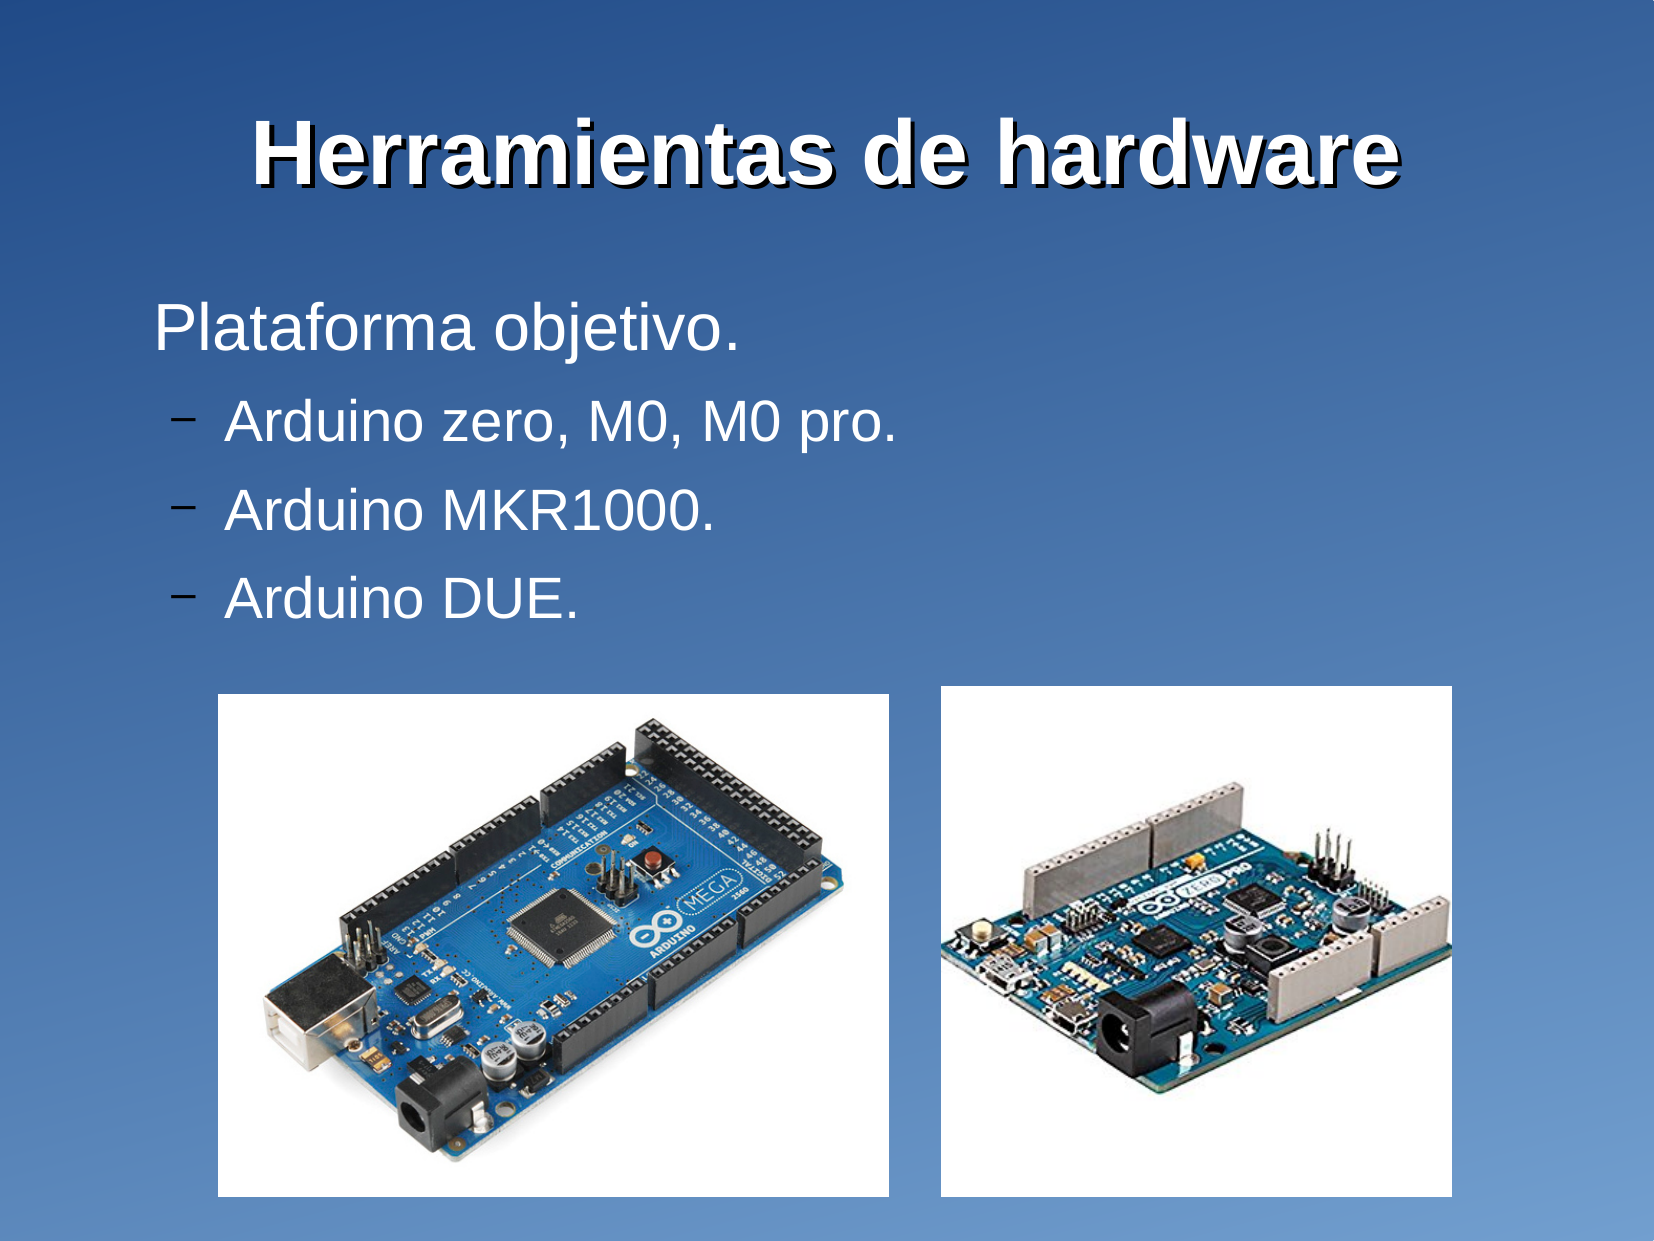

# Herramientas de hardware
Plataforma objetivo.
Arduino zero, M0, M0 pro.
Arduino MKR1000.
Arduino DUE.